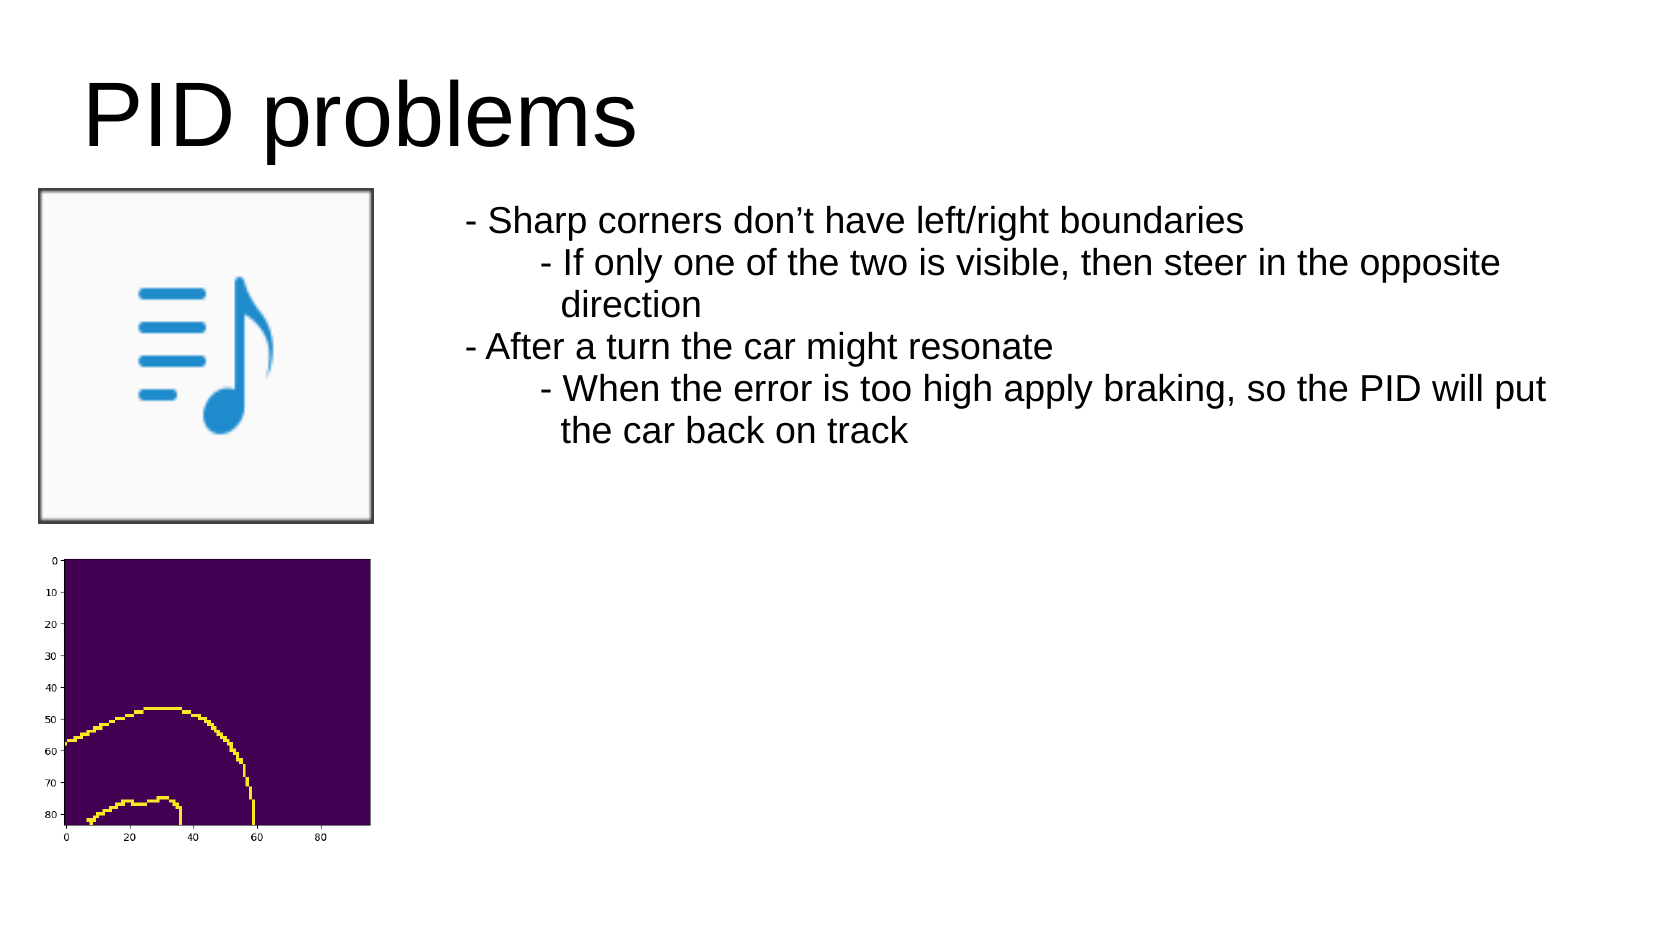

# PID problems
- Sharp corners don’t have left/right boundaries
	- If only one of the two is visible, then steer in the opposite 			 direction
- After a turn the car might resonate
	- When the error is too high apply braking, so the PID will put 		 the car back on track